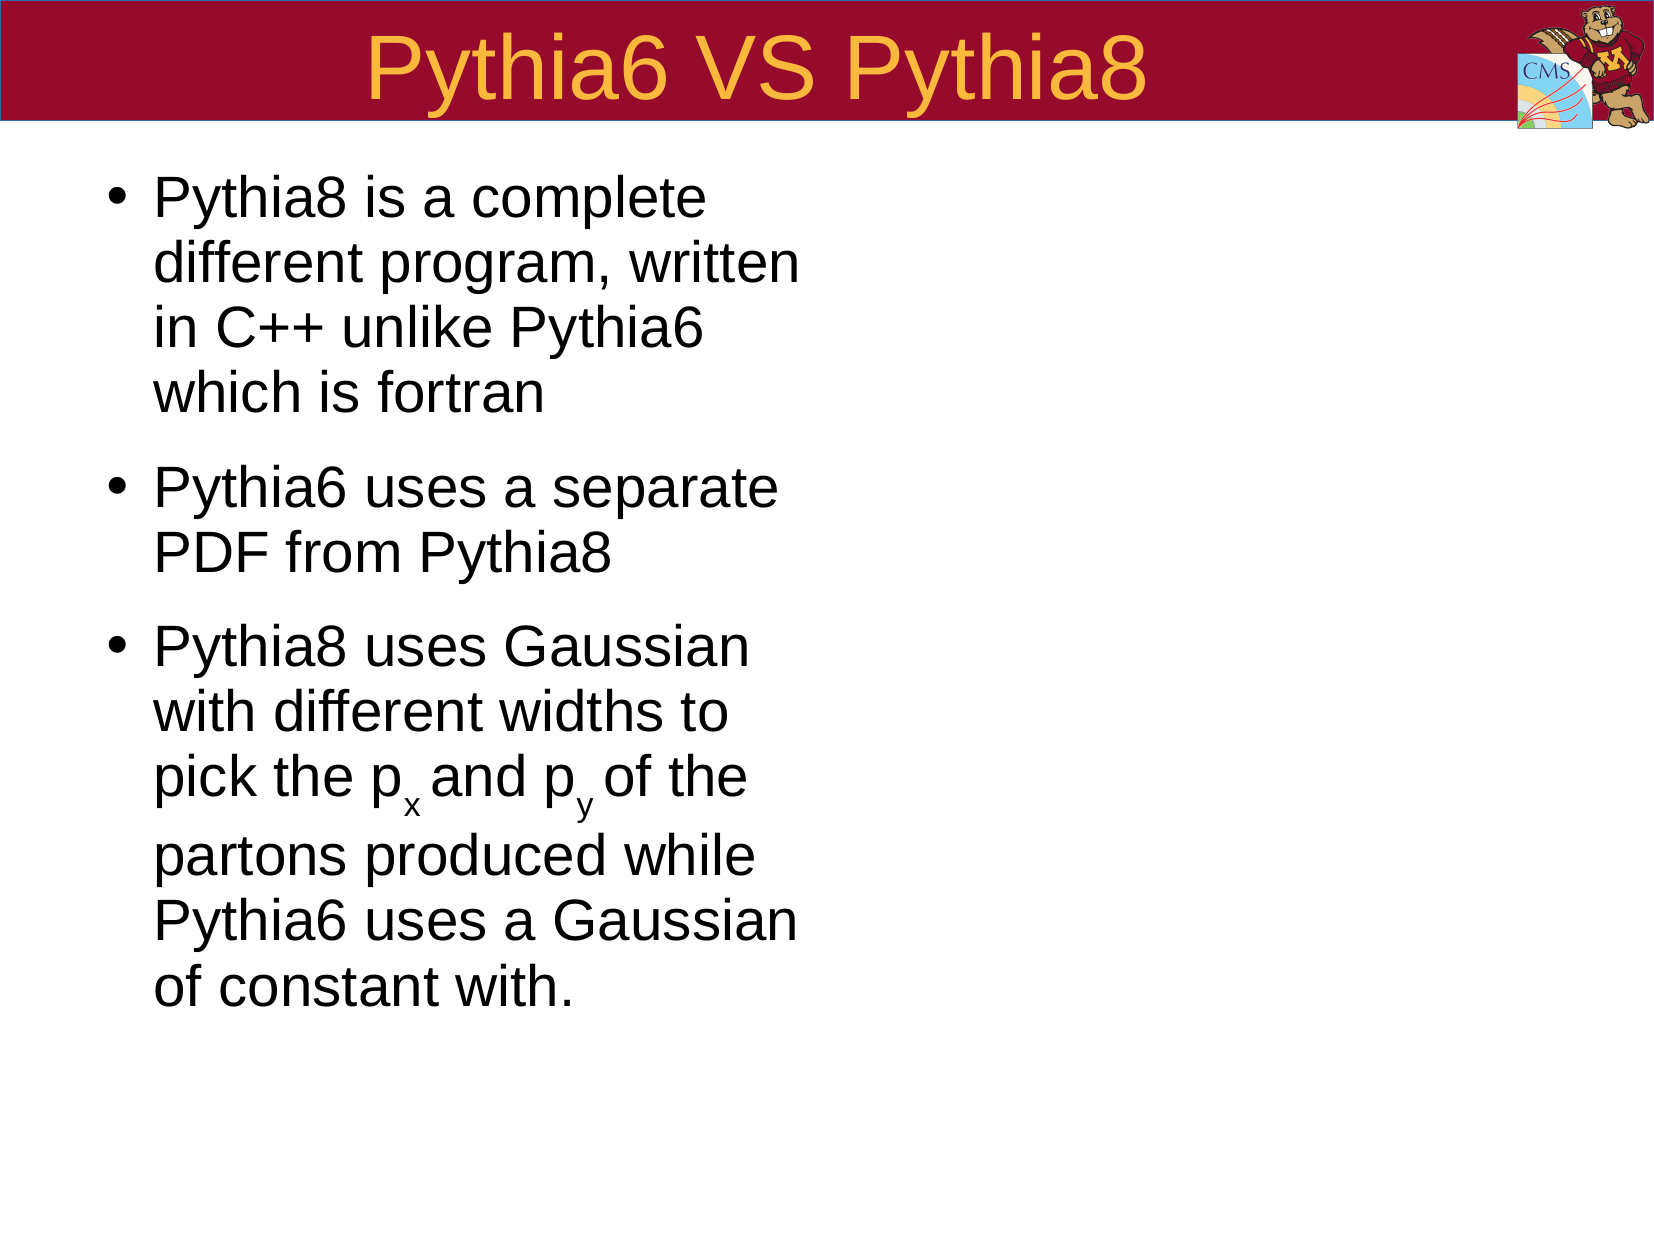

# Pythia6 VS Pythia8
Pythia8 is a complete different program, written in C++ unlike Pythia6 which is fortran
Pythia6 uses a separate PDF from Pythia8
Pythia8 uses Gaussian with different widths to pick the px and py of the partons produced while Pythia6 uses a Gaussian of constant with.